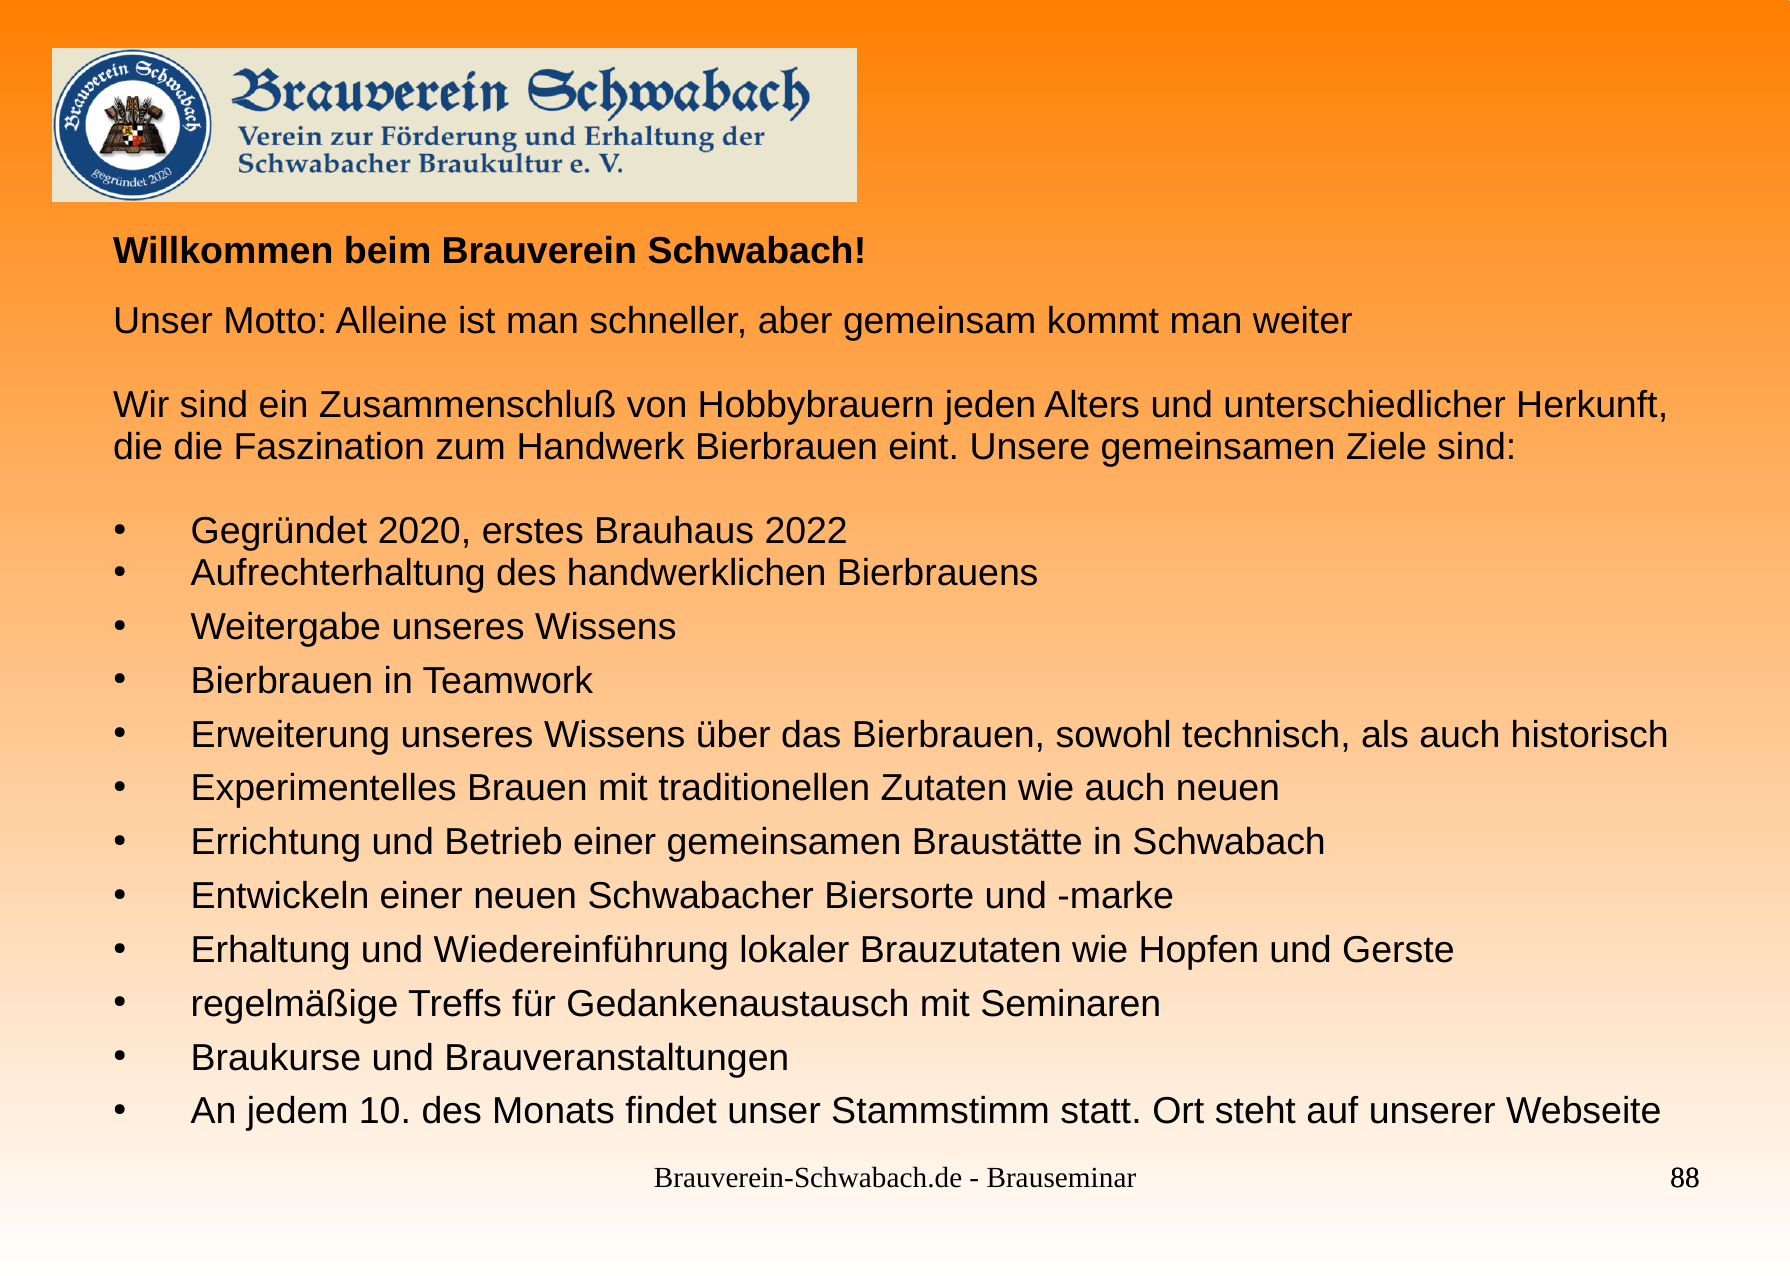

Willkommen beim Brauverein Schwabach!
Unser Motto: Alleine ist man schneller, aber gemeinsam kommt man weiter
Wir sind ein Zusammenschluß von Hobbybrauern jeden Alters und unterschiedlicher Herkunft, die die Faszination zum Handwerk Bierbrauen eint. Unsere gemeinsamen Ziele sind:
 Gegründet 2020, erstes Brauhaus 2022
 Aufrechterhaltung des handwerklichen Bierbrauens
 Weitergabe unseres Wissens
 Bierbrauen in Teamwork
 Erweiterung unseres Wissens über das Bierbrauen, sowohl technisch, als auch historisch
 Experimentelles Brauen mit traditionellen Zutaten wie auch neuen
 Errichtung und Betrieb einer gemeinsamen Braustätte in Schwabach
 Entwickeln einer neuen Schwabacher Biersorte und -marke
 Erhaltung und Wiedereinführung lokaler Brauzutaten wie Hopfen und Gerste
 regelmäßige Treffs für Gedankenaustausch mit Seminaren
 Braukurse und Brauveranstaltungen
 An jedem 10. des Monats findet unser Stammstimm statt. Ort steht auf unserer Webseite
Brauverein-Schwabach.de - Brauseminar
88